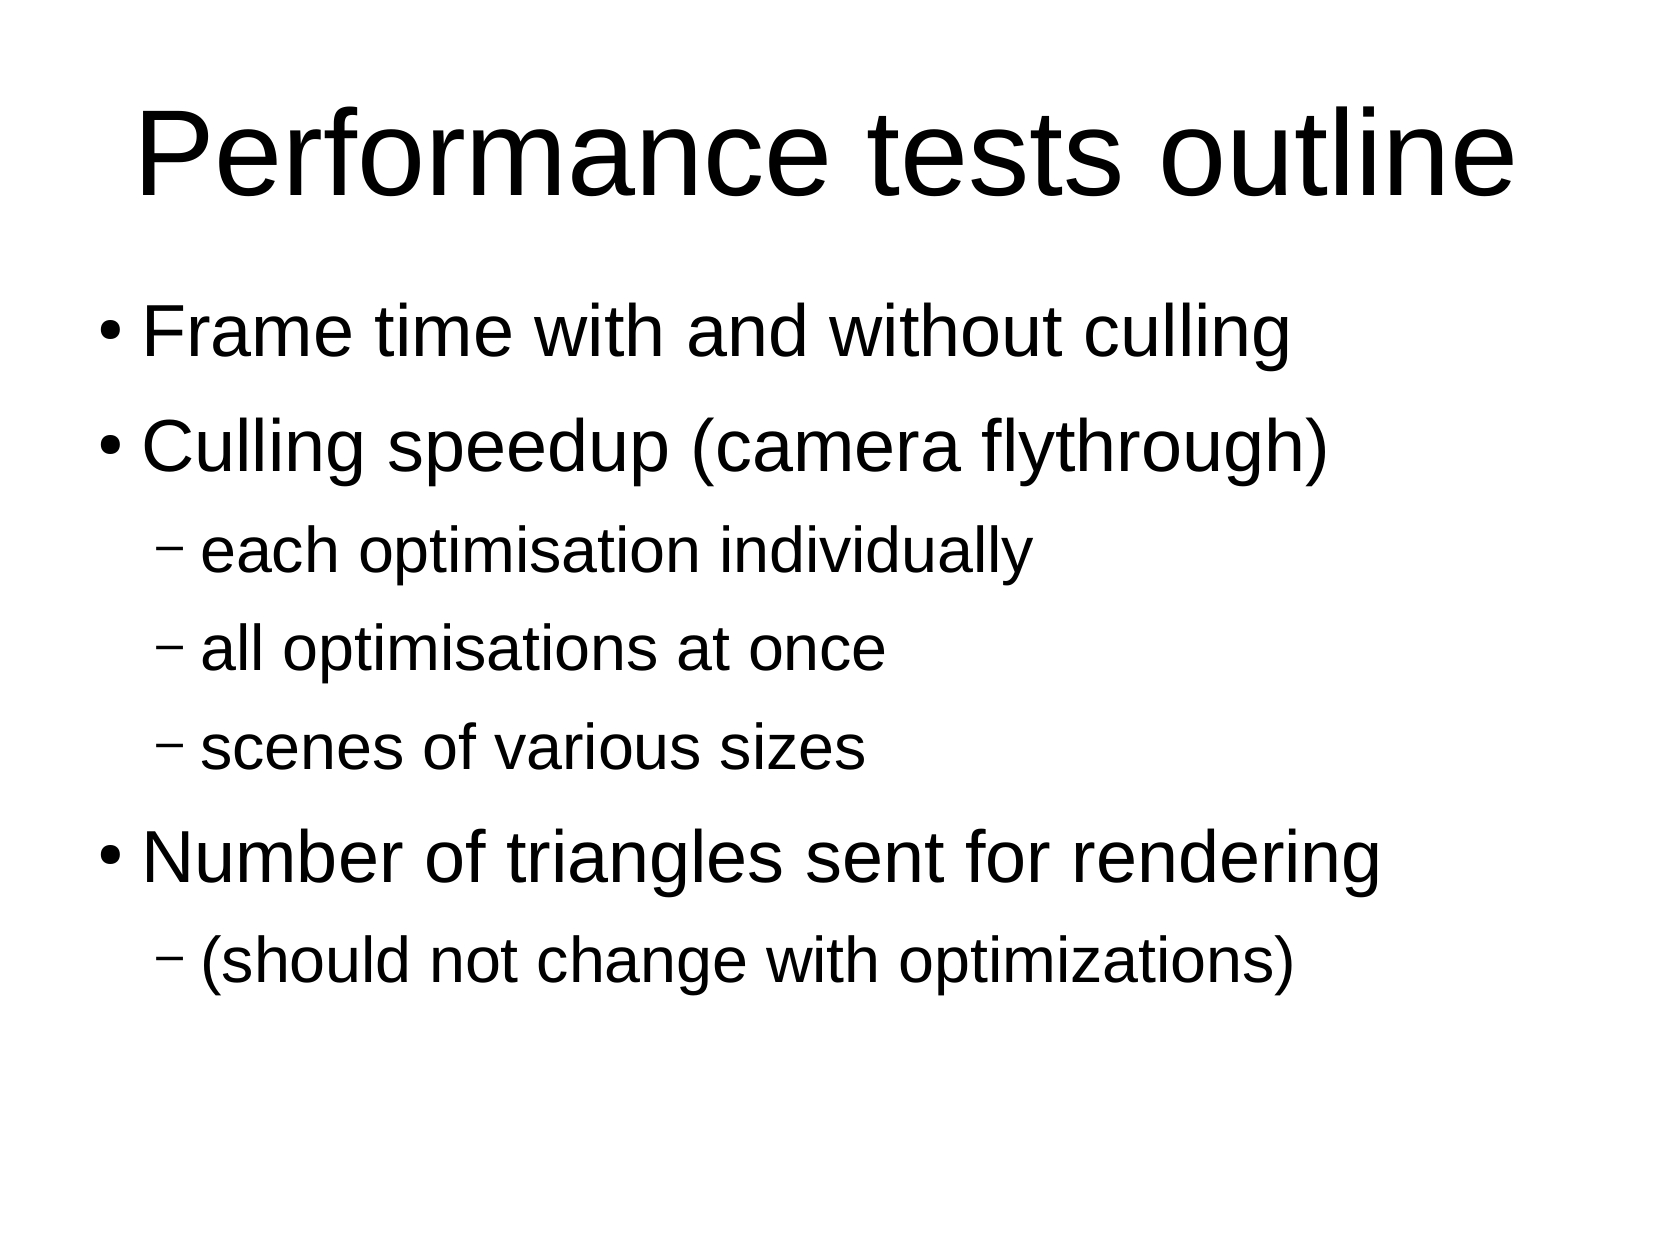

# Performance tests outline
Frame time with and without culling
Culling speedup (camera flythrough)
each optimisation individually
all optimisations at once
scenes of various sizes
Number of triangles sent for rendering
(should not change with optimizations)